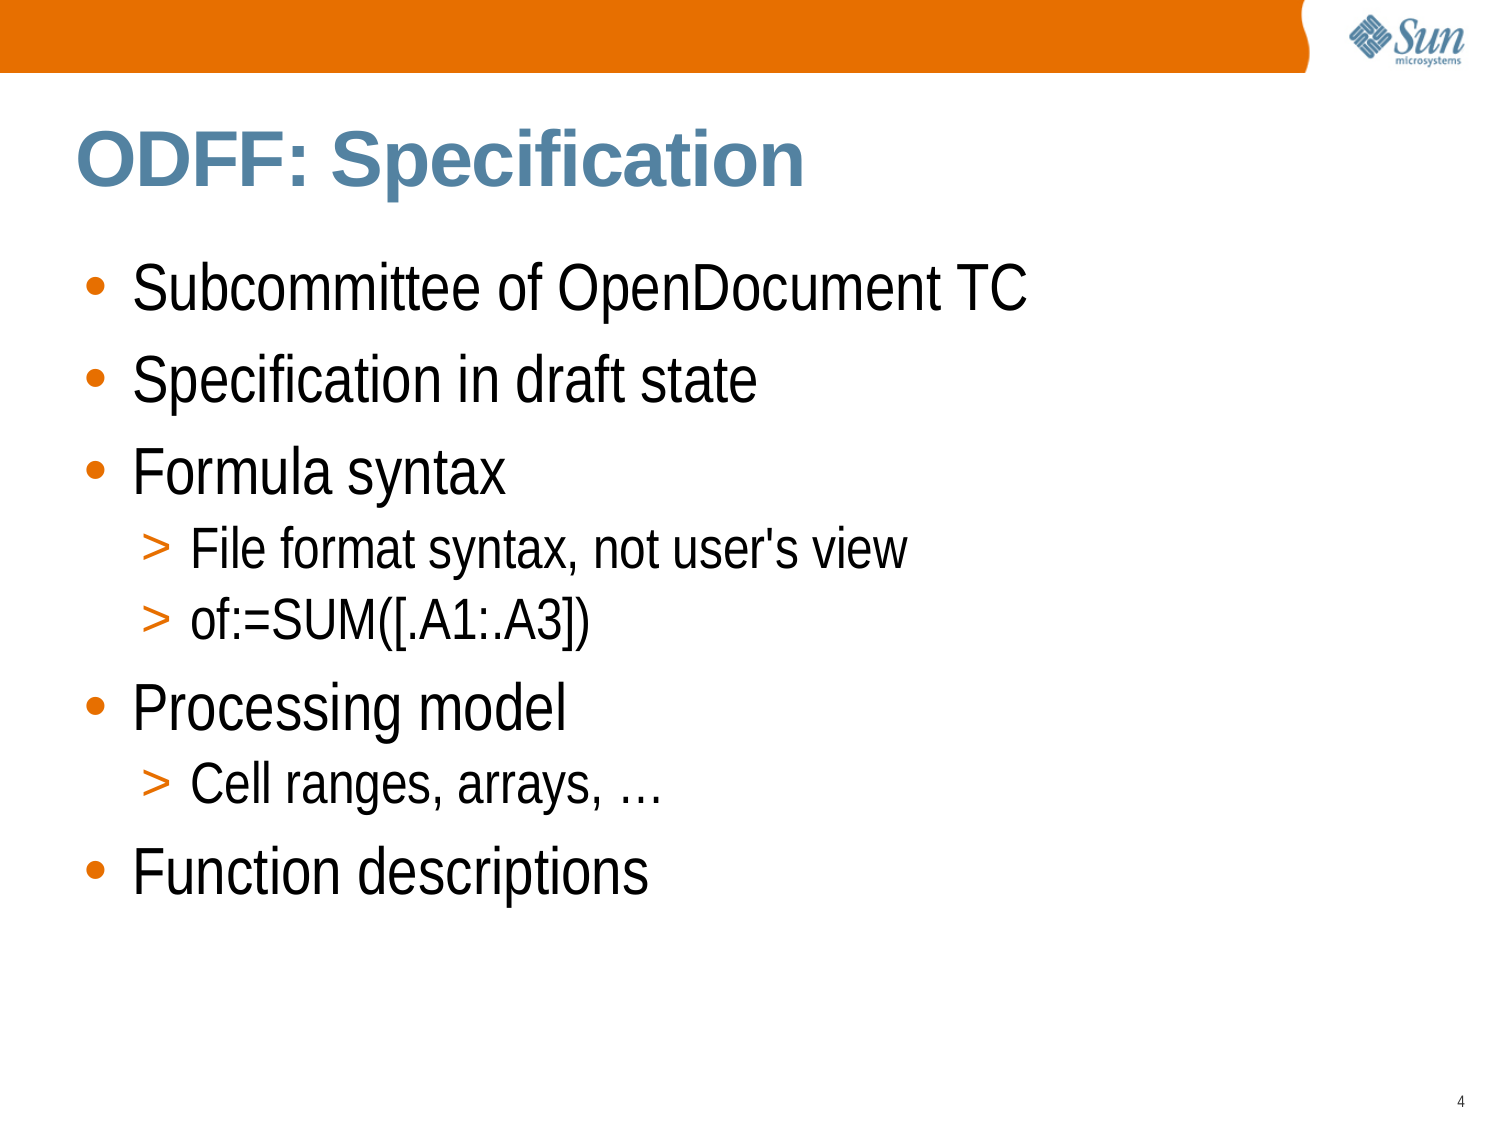

# ODFF: Specification
Subcommittee of OpenDocument TC
Specification in draft state
Formula syntax
File format syntax, not user's view
of:=SUM([.A1:.A3])
Processing model
Cell ranges, arrays, …
Function descriptions